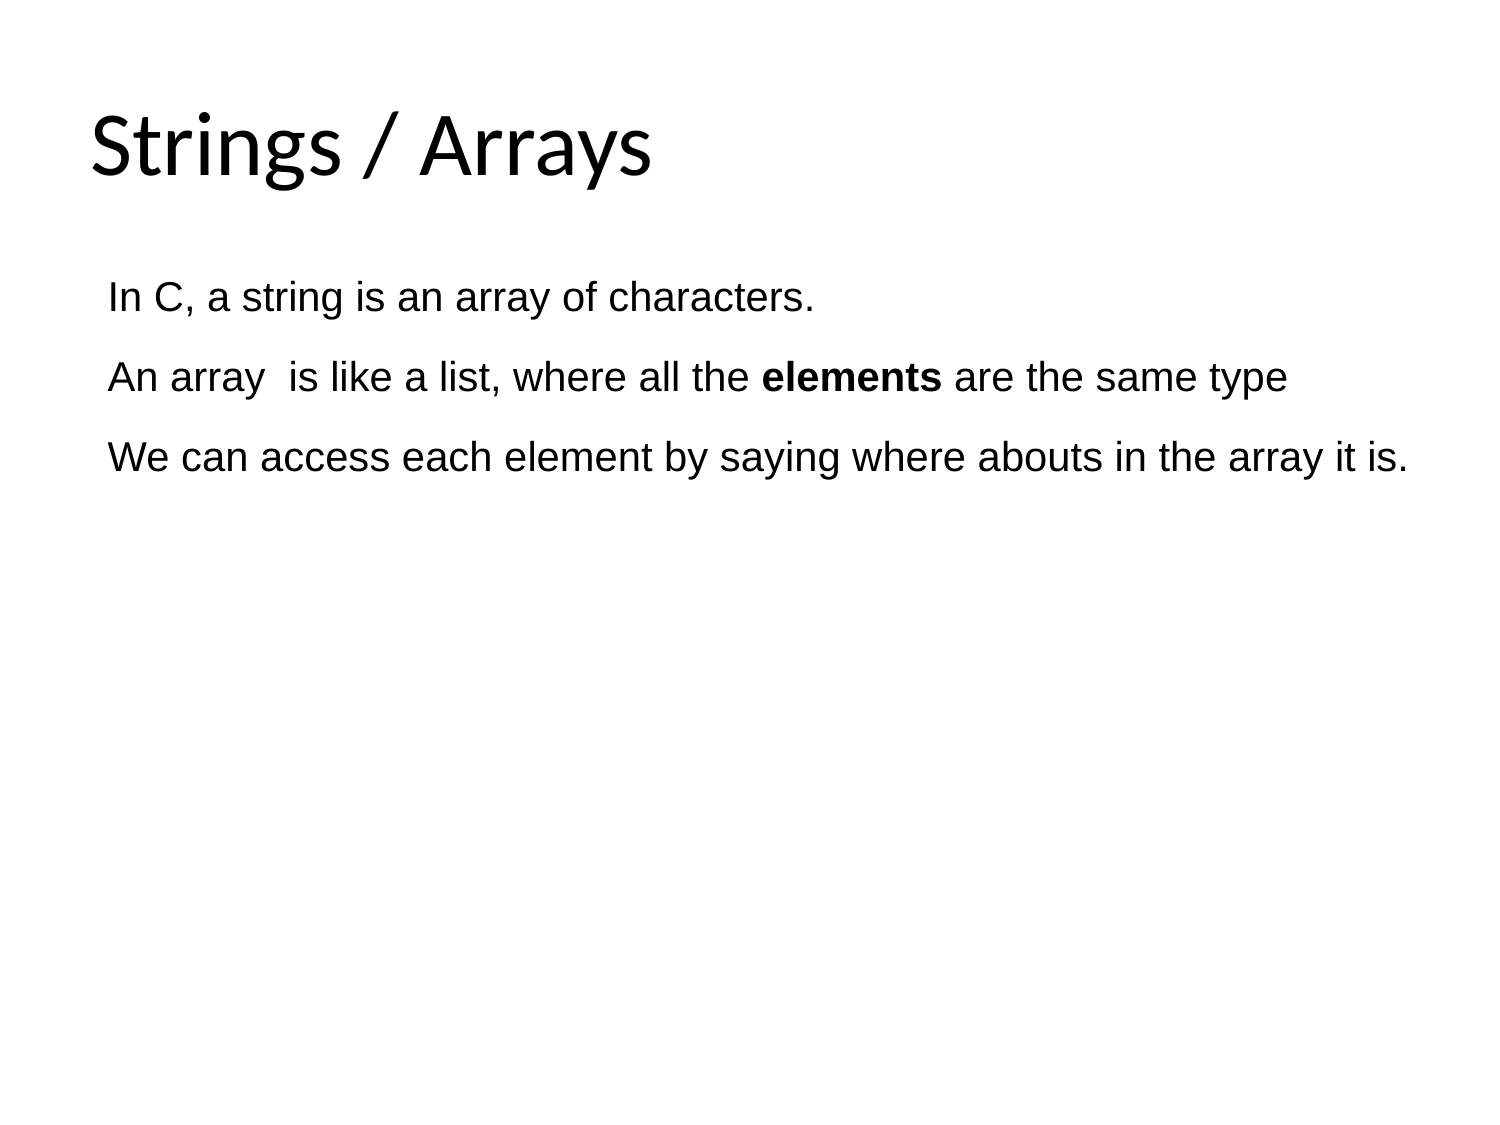

# Strings / Arrays
In C, a string is an array of characters.
An array is like a list, where all the elements are the same type
We can access each element by saying where abouts in the array it is.